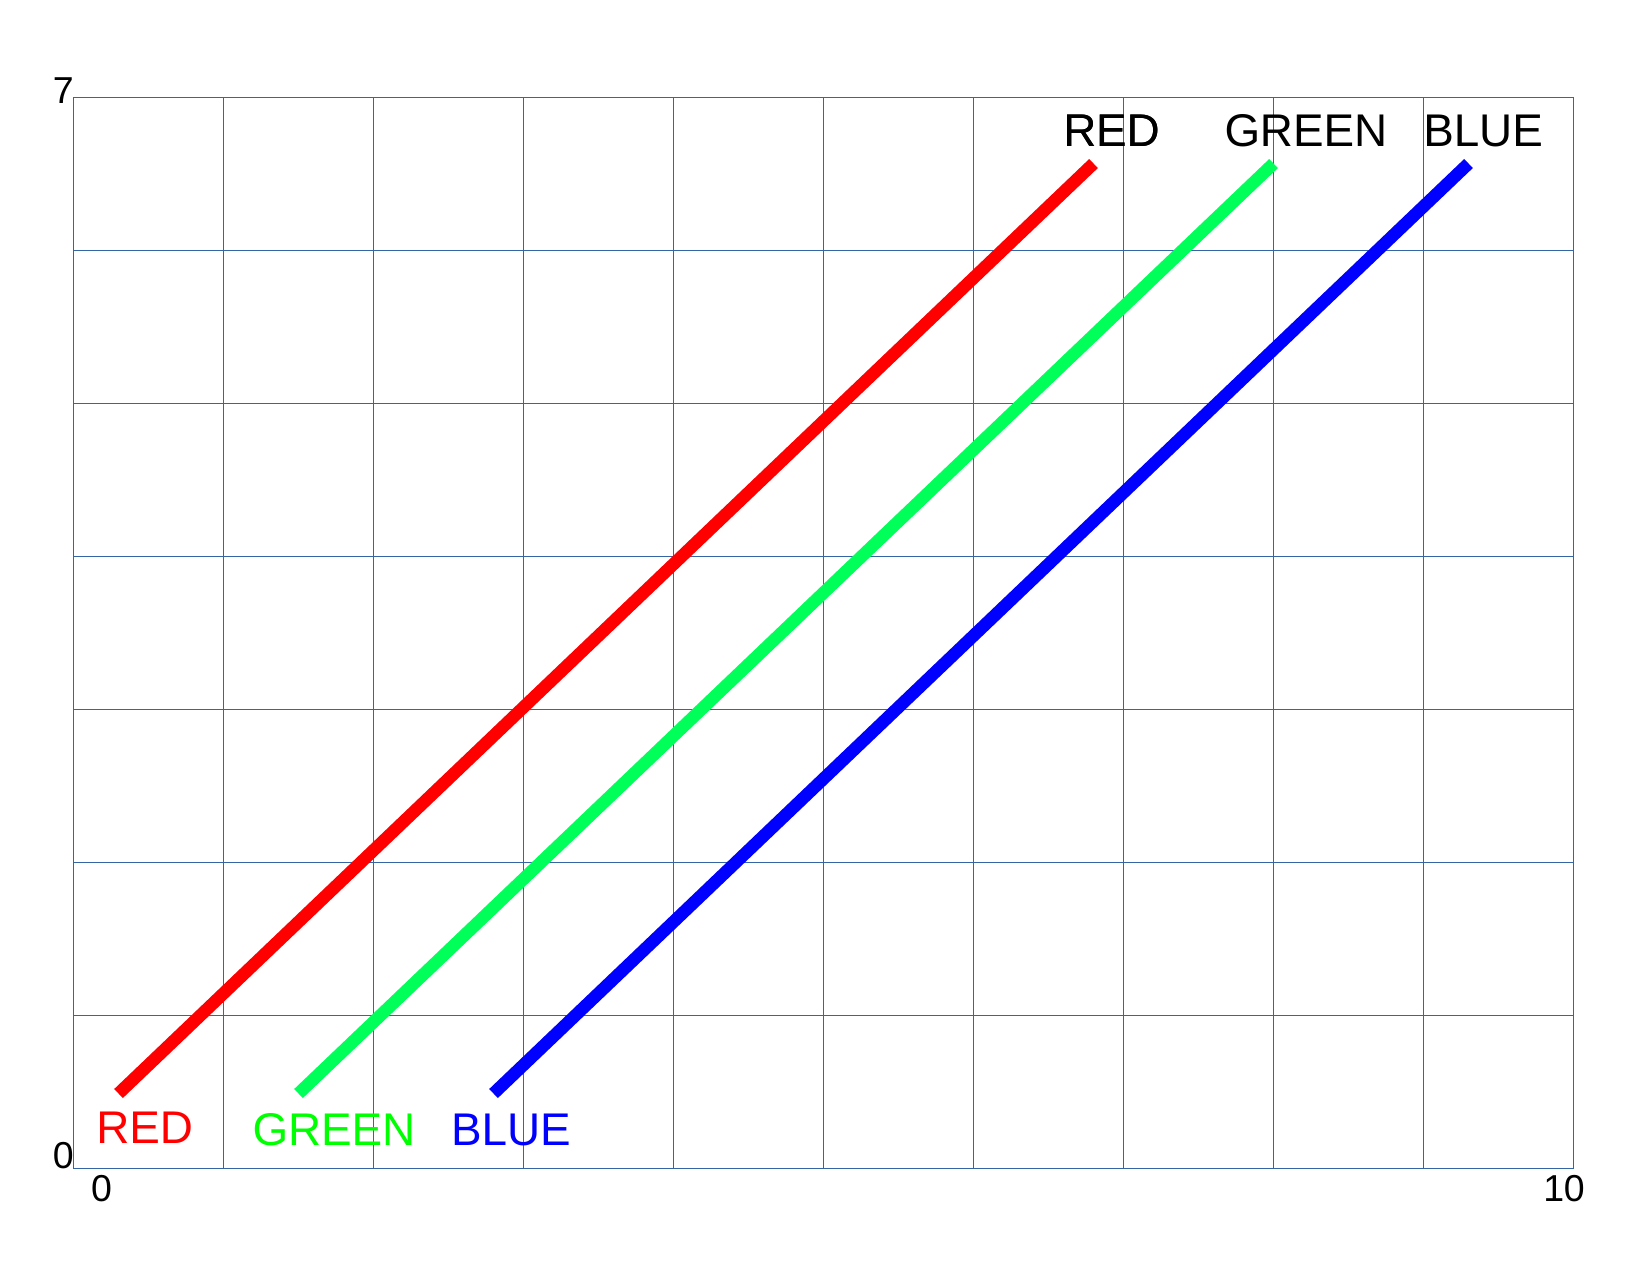

7
RED
RED
GREEN
BLUE
RED
GREEN
BLUE
0
0
10